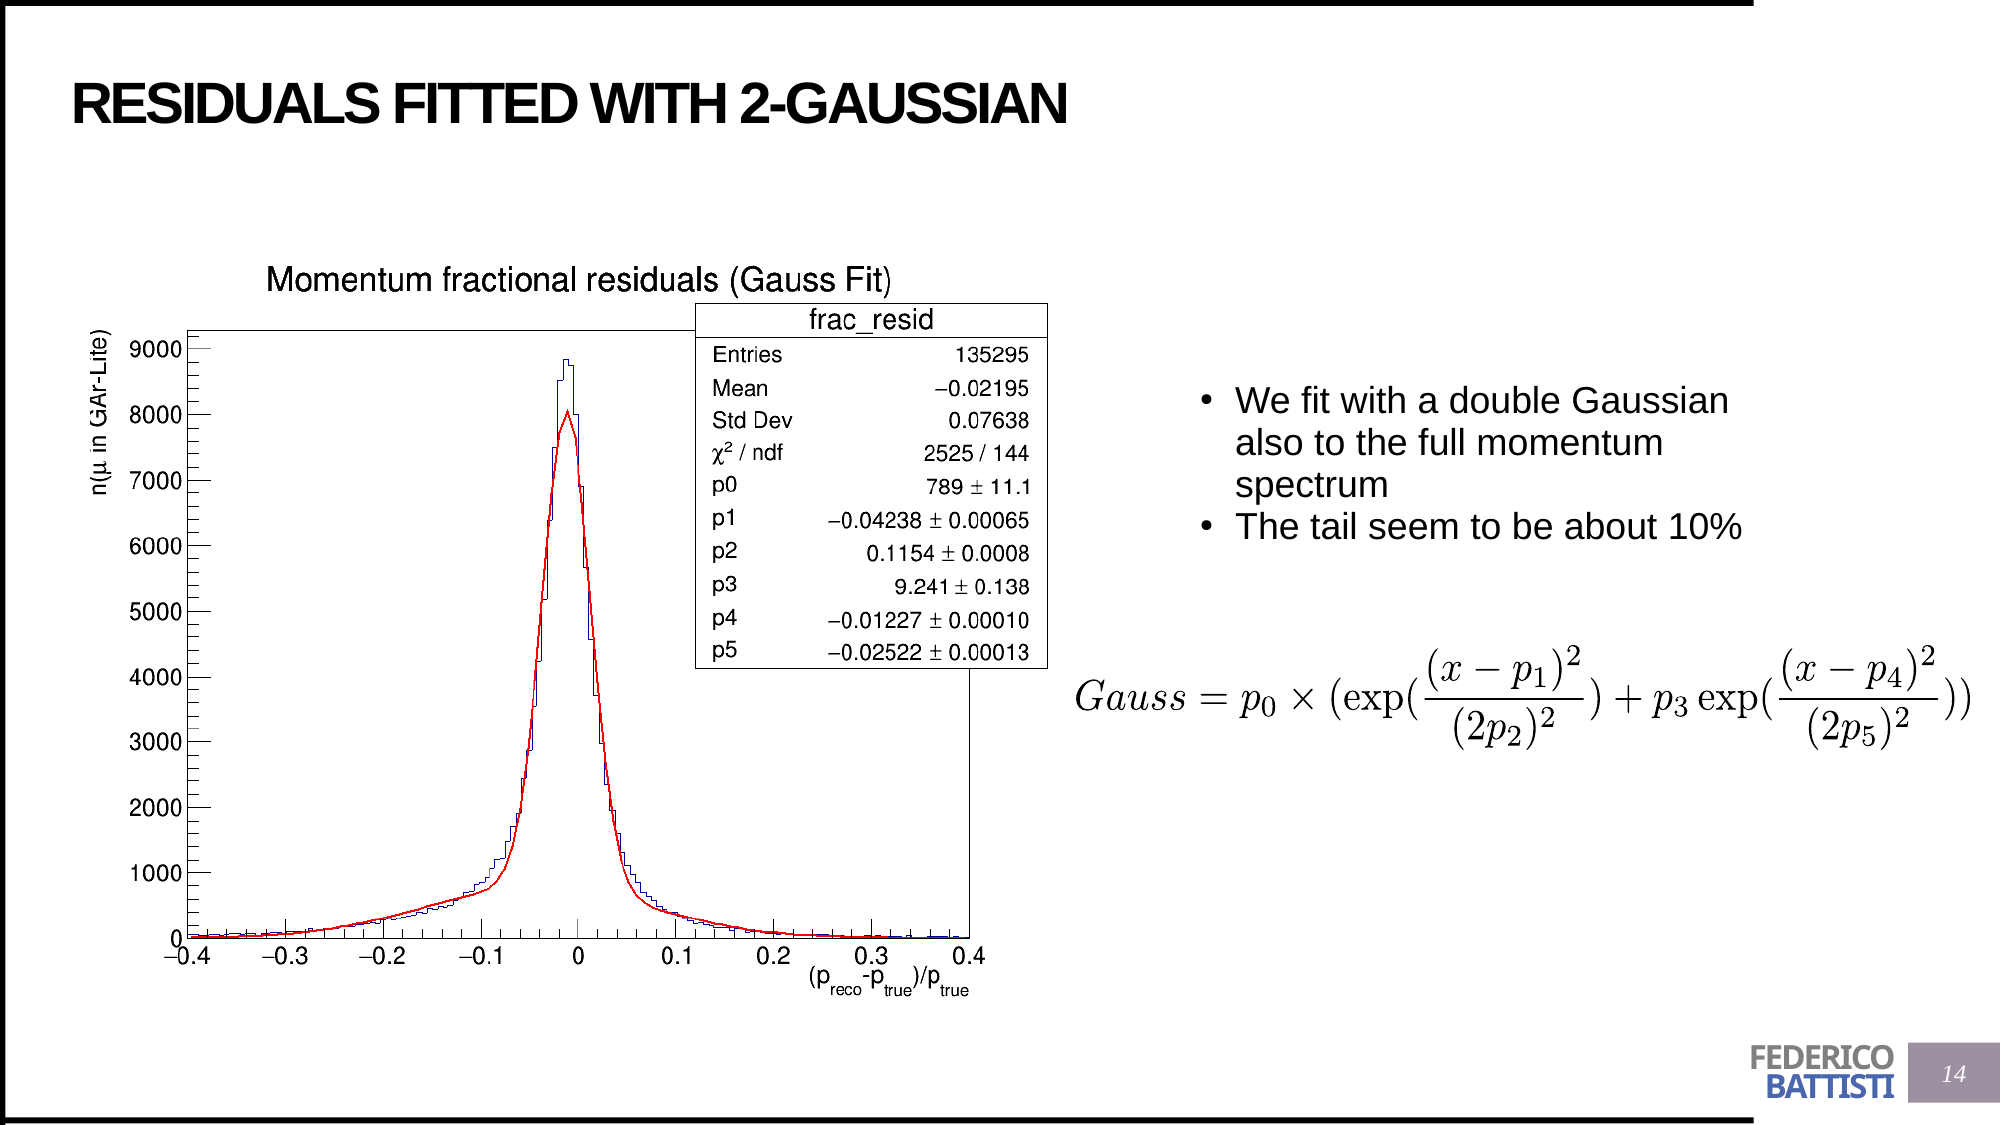

# RESIDUALS FITTED WITH 2-Gaussian
We fit with a double Gaussian also to the full momentum spectrum
The tail seem to be about 10%